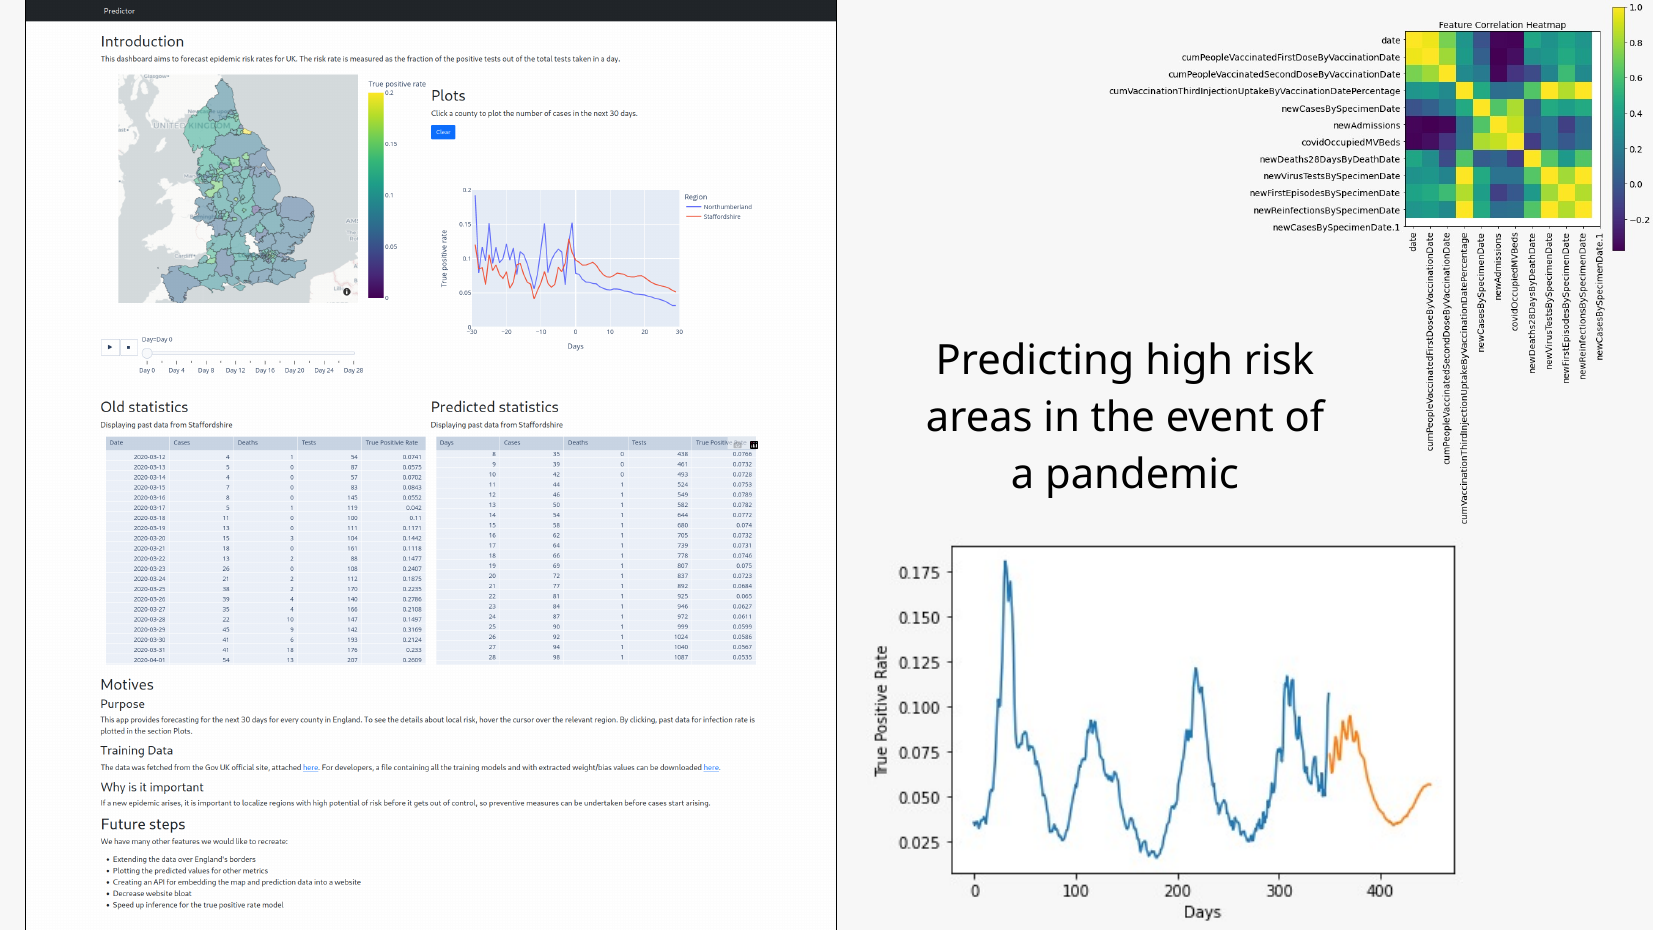

Predicting high risk areas in the event of a pandemic